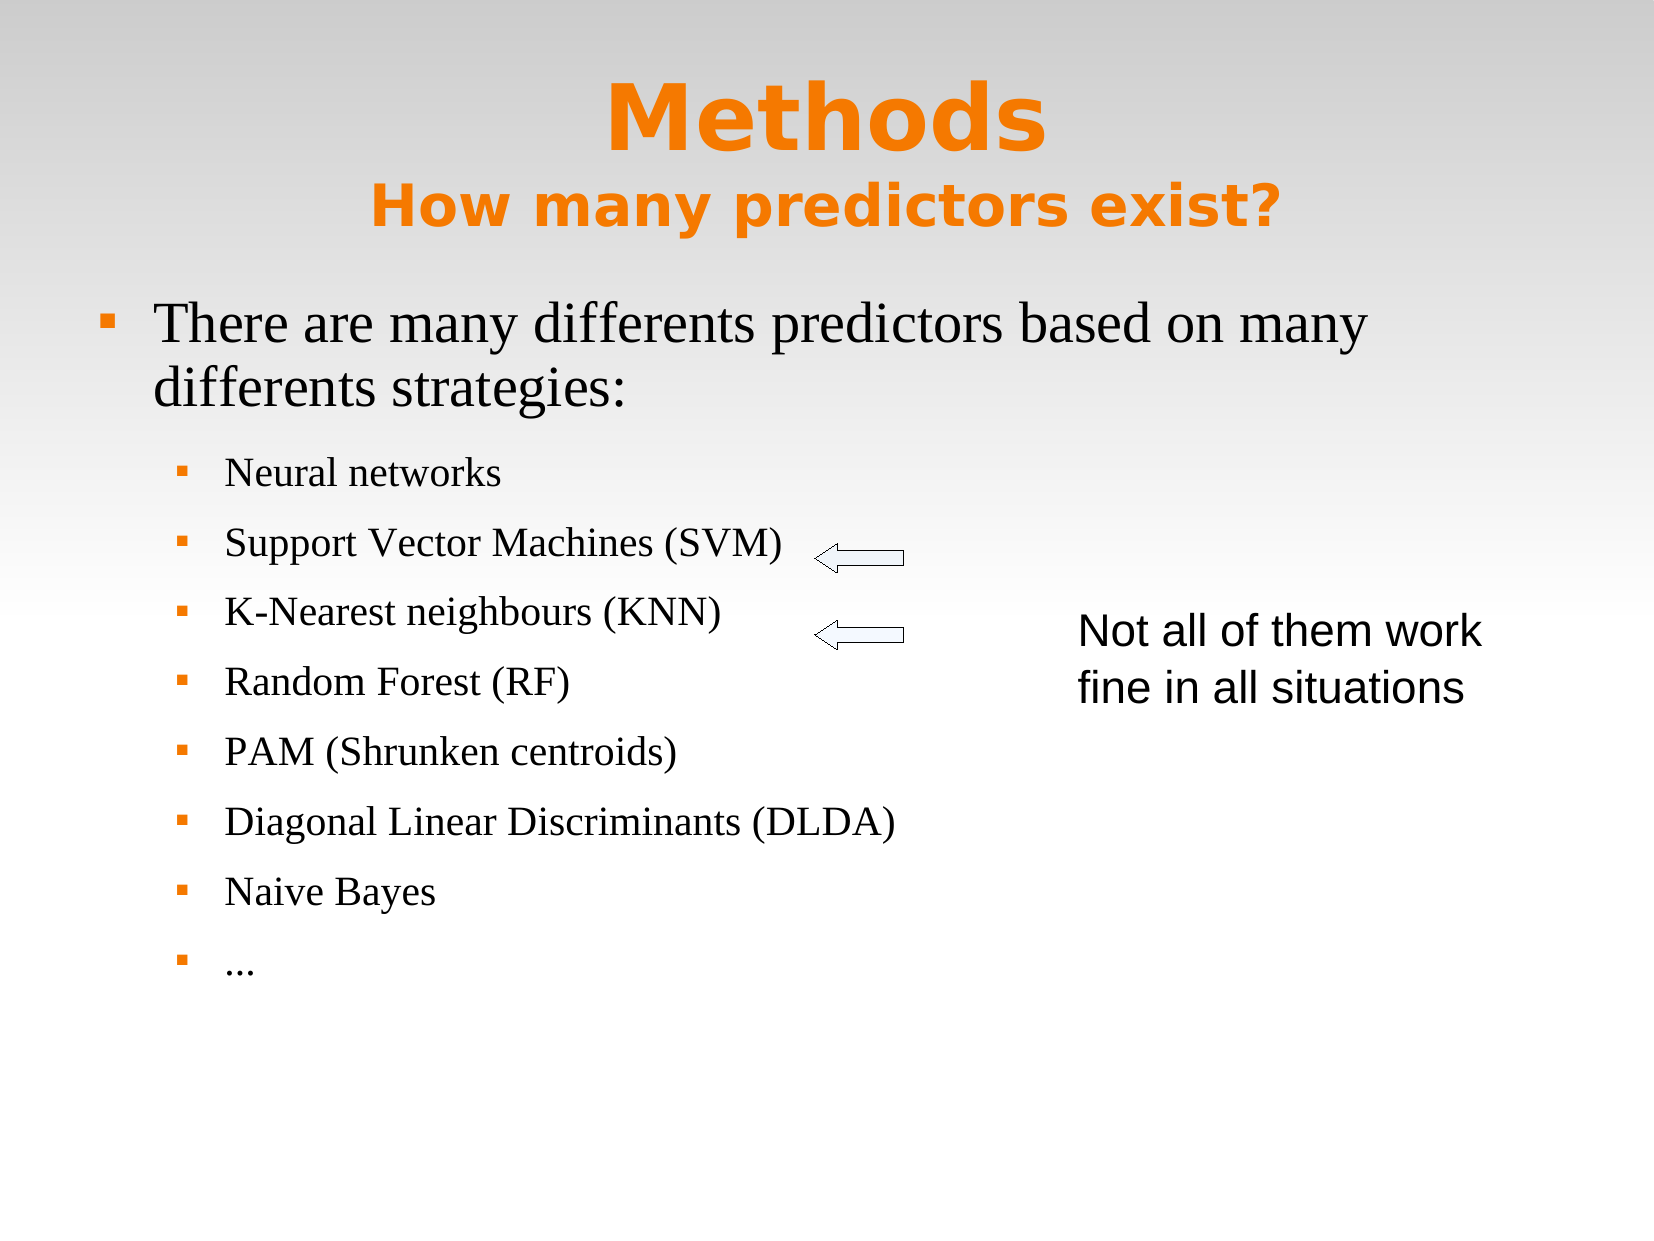

# Methods How many predictors exist?
There are many differents predictors based on many differents strategies:
Neural networks
Support Vector Machines (SVM)
K-Nearest neighbours (KNN)
Random Forest (RF)
PAM (Shrunken centroids)
Diagonal Linear Discriminants (DLDA)
Naive Bayes
...
Not all of them work fine in all situations